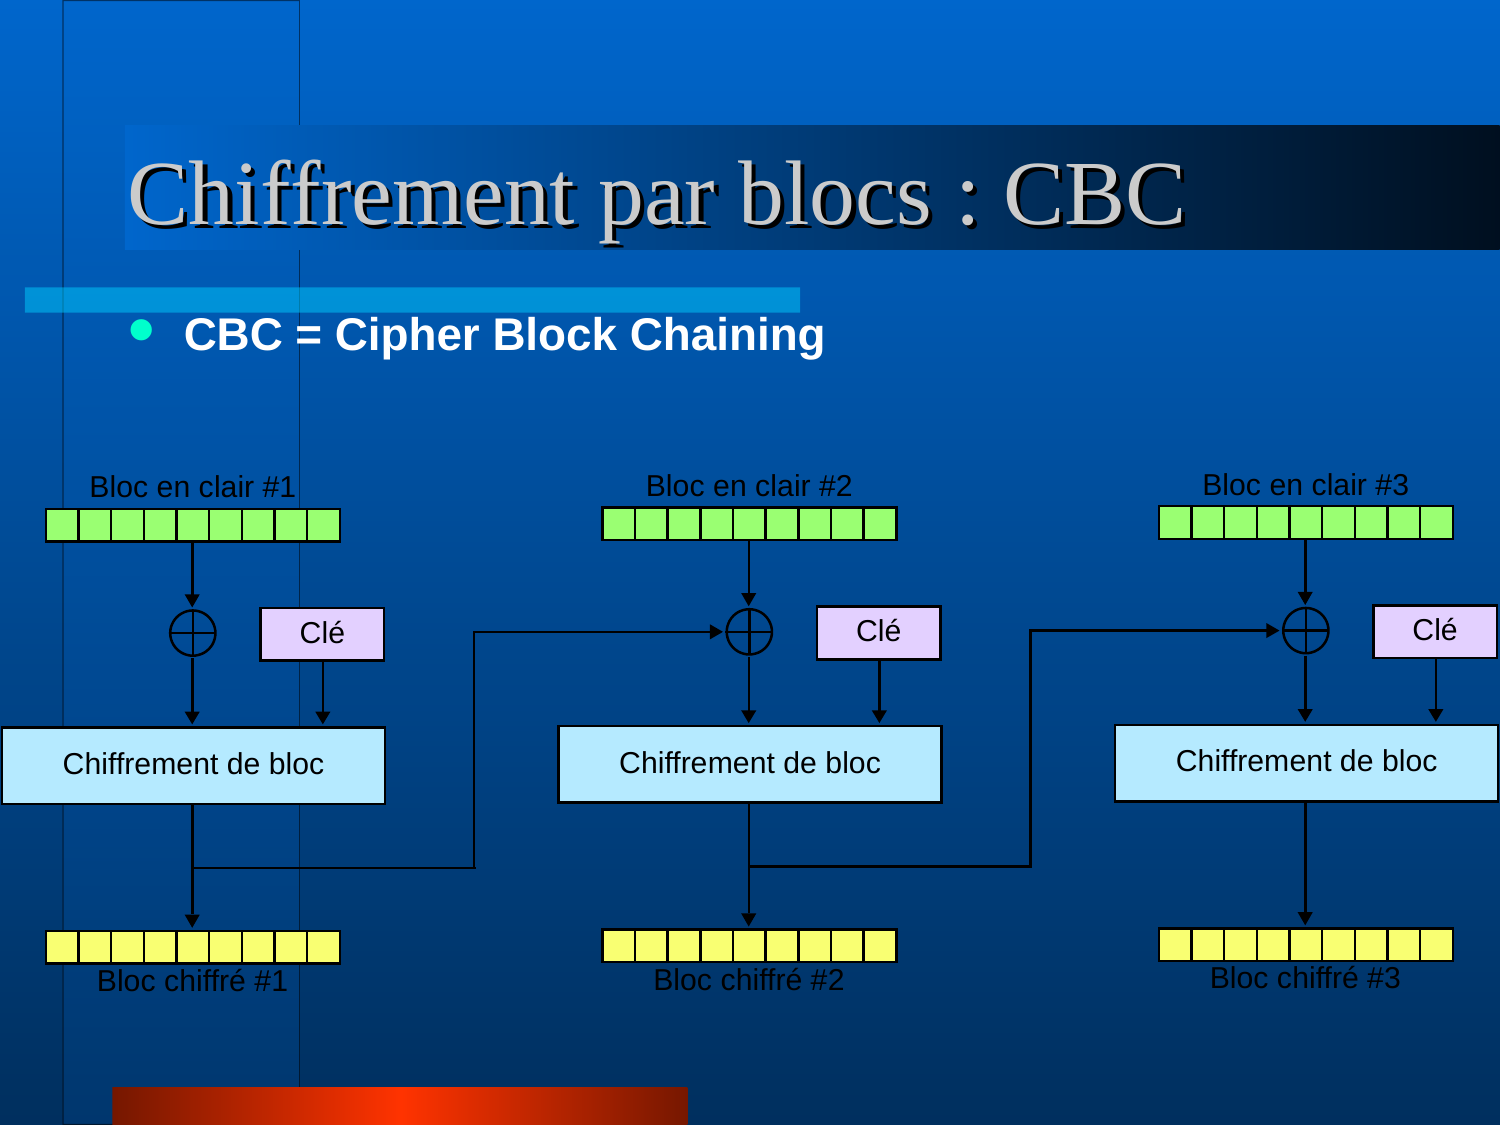

# Chiffrement par blocs : CBC
CBC = Cipher Block Chaining